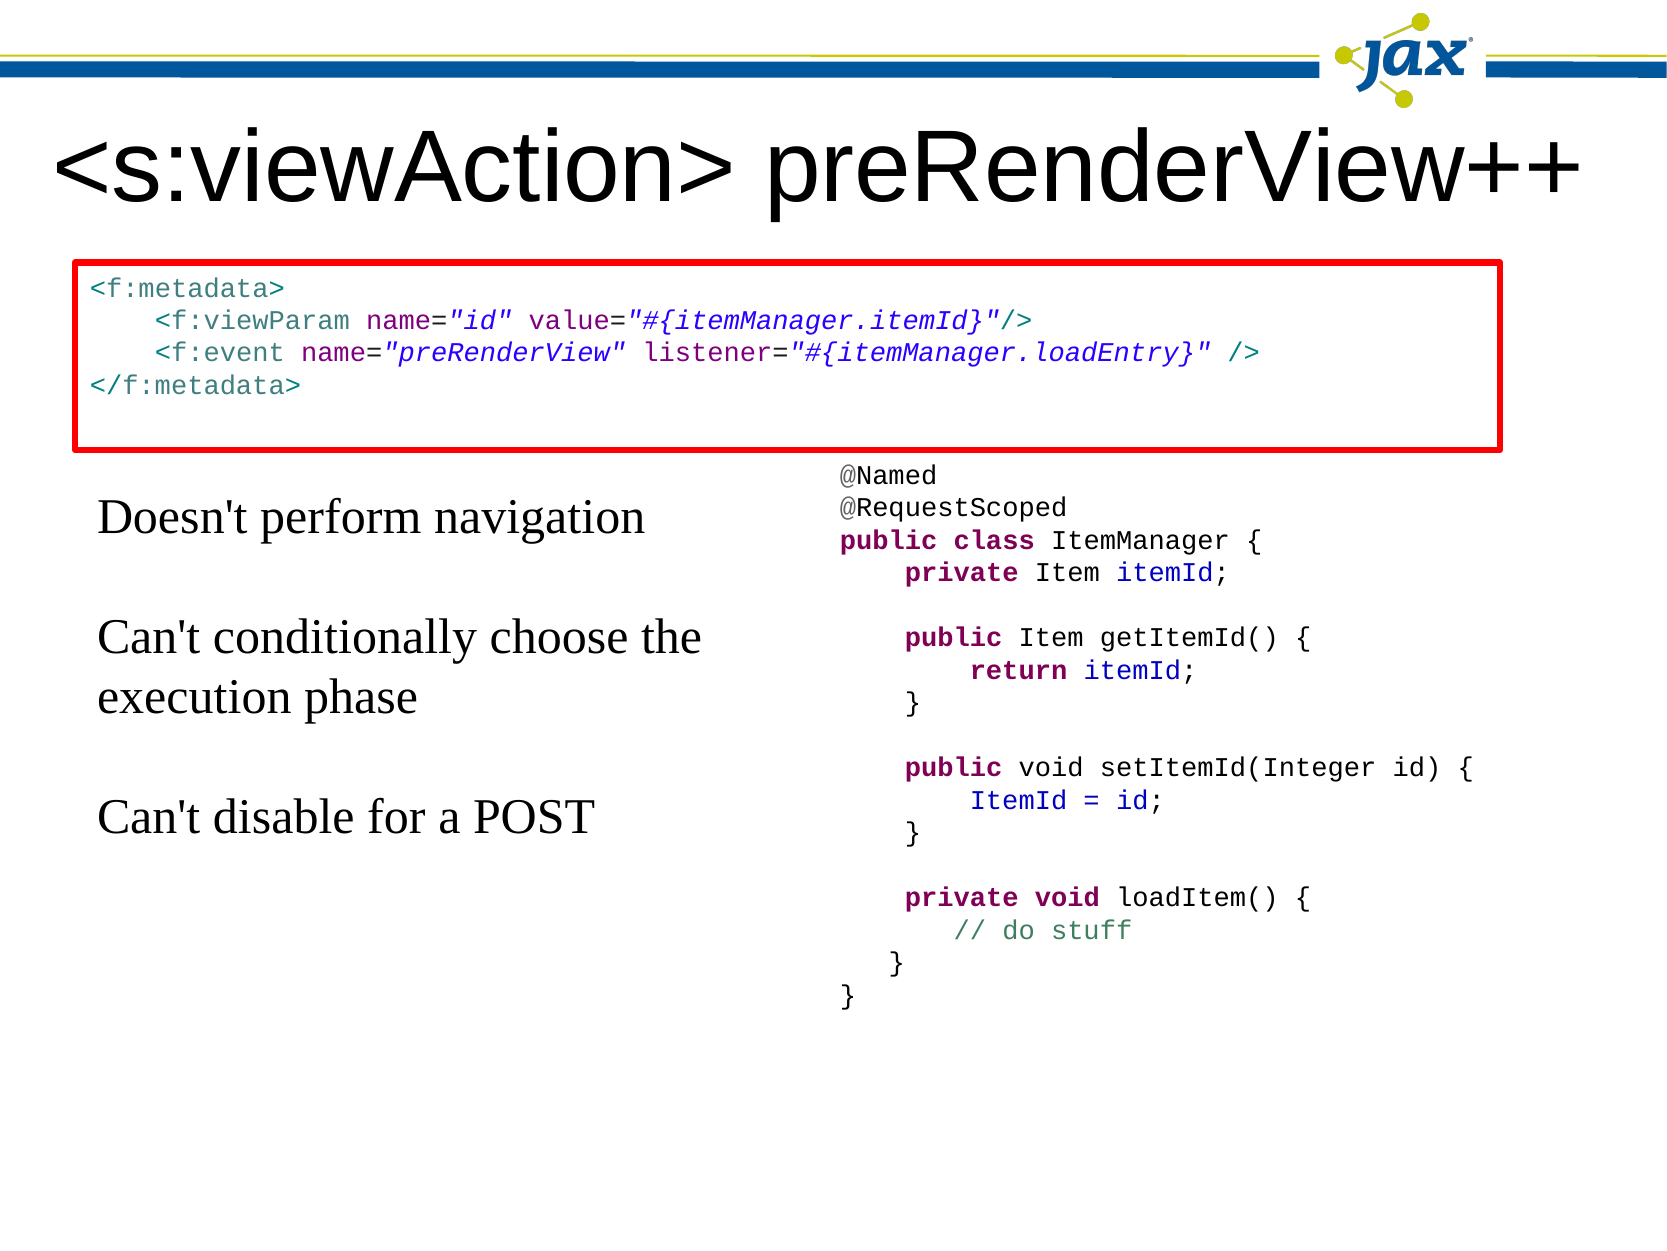

# <s:viewAction> preRenderView++
<f:metadata>
 <f:viewParam name="id" value="#{itemManager.itemId}"/>
 <f:event name="preRenderView" listener="#{itemManager.loadEntry}" />
</f:metadata>
@Named
@RequestScoped
public class ItemManager {
 private Item itemId;
 public Item getItemId() {
 return itemId;
 }
 public void setItemId(Integer id) {
 ItemId = id;
 }
 private void loadItem() {
 // do stuff
 }
}
Doesn't perform navigation
Can't conditionally choose the execution phase
Can't disable for a POST